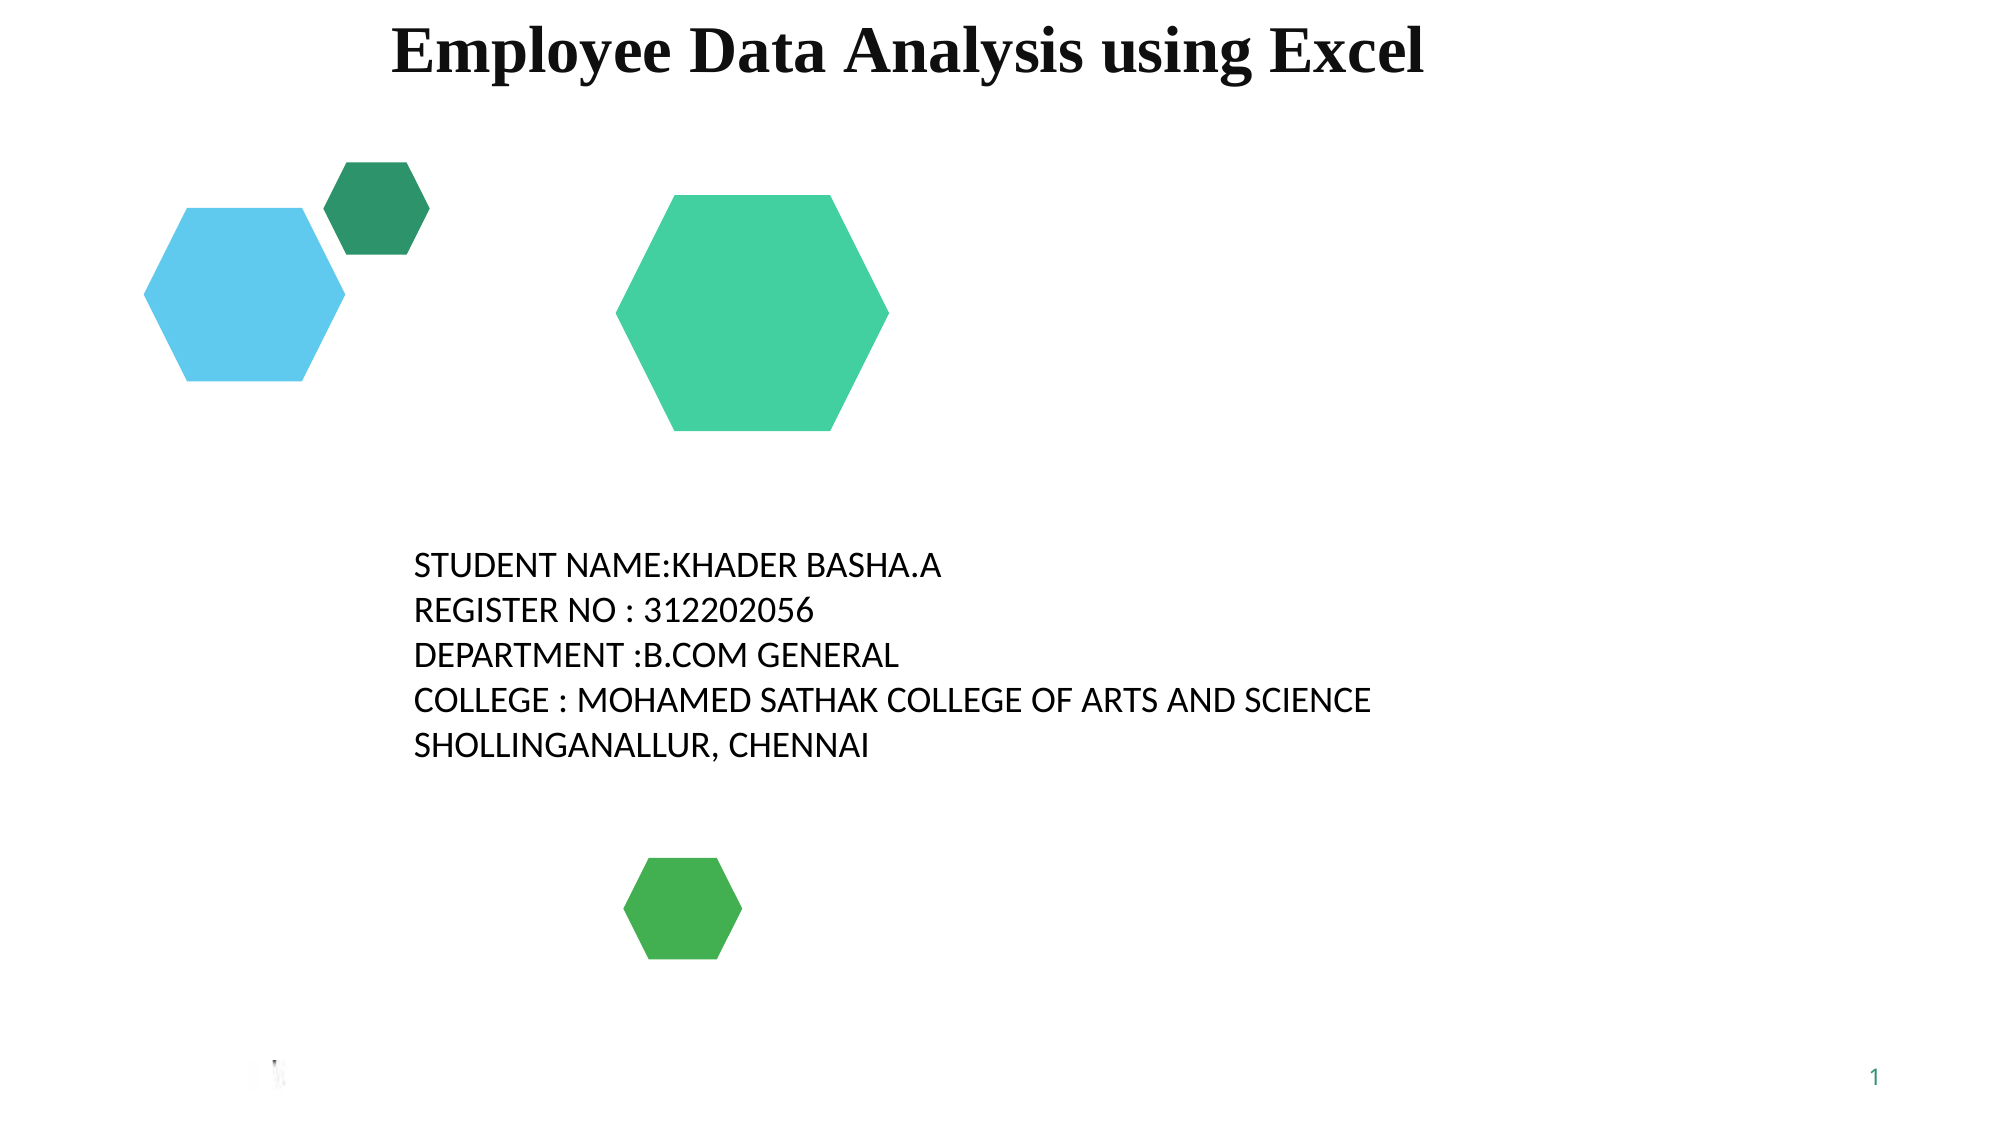

# Employee Data Analysis using Excel
STUDENT NAME:KHADER BASHA.A
REGISTER NO : 312202056
DEPARTMENT :B.COM GENERAL
COLLEGE : MOHAMED SATHAK COLLEGE OF ARTS AND SCIENCE SHOLLINGANALLUR, CHENNAI